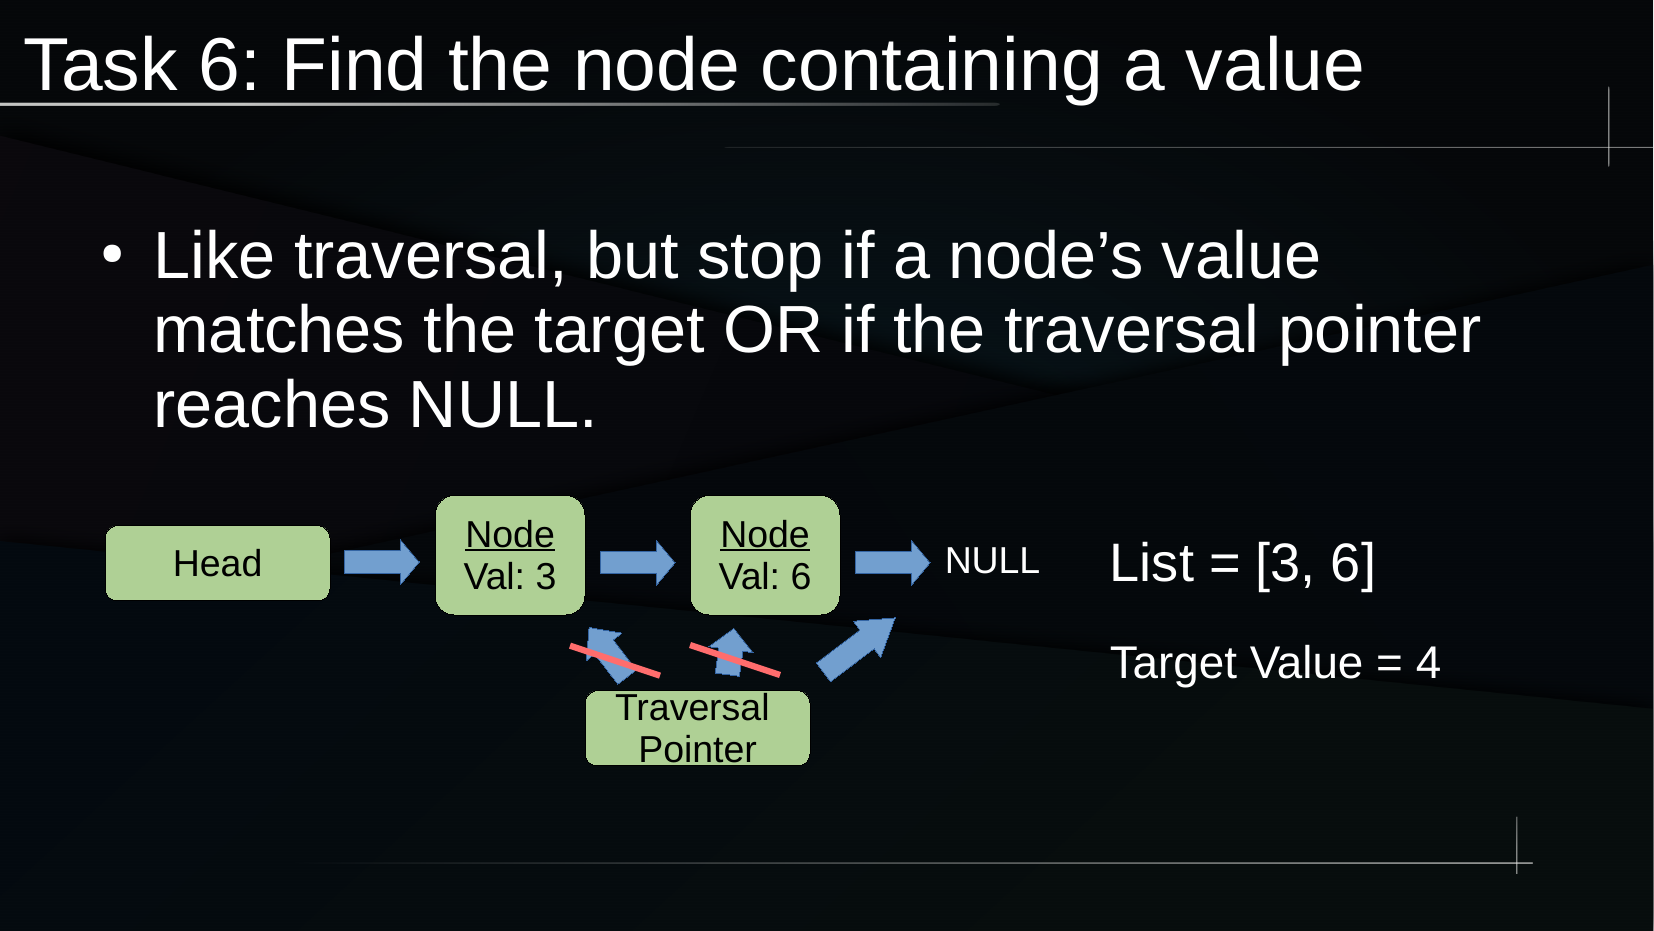

# Task 6: Find the node containing a value
Like traversal, but stop if a node’s value matches the target OR if the traversal pointer reaches NULL.
Node
Val: 3
Node
Val: 6
NULL
List = [3, 6]
Head
Target Value = 4
Traversal
Pointer